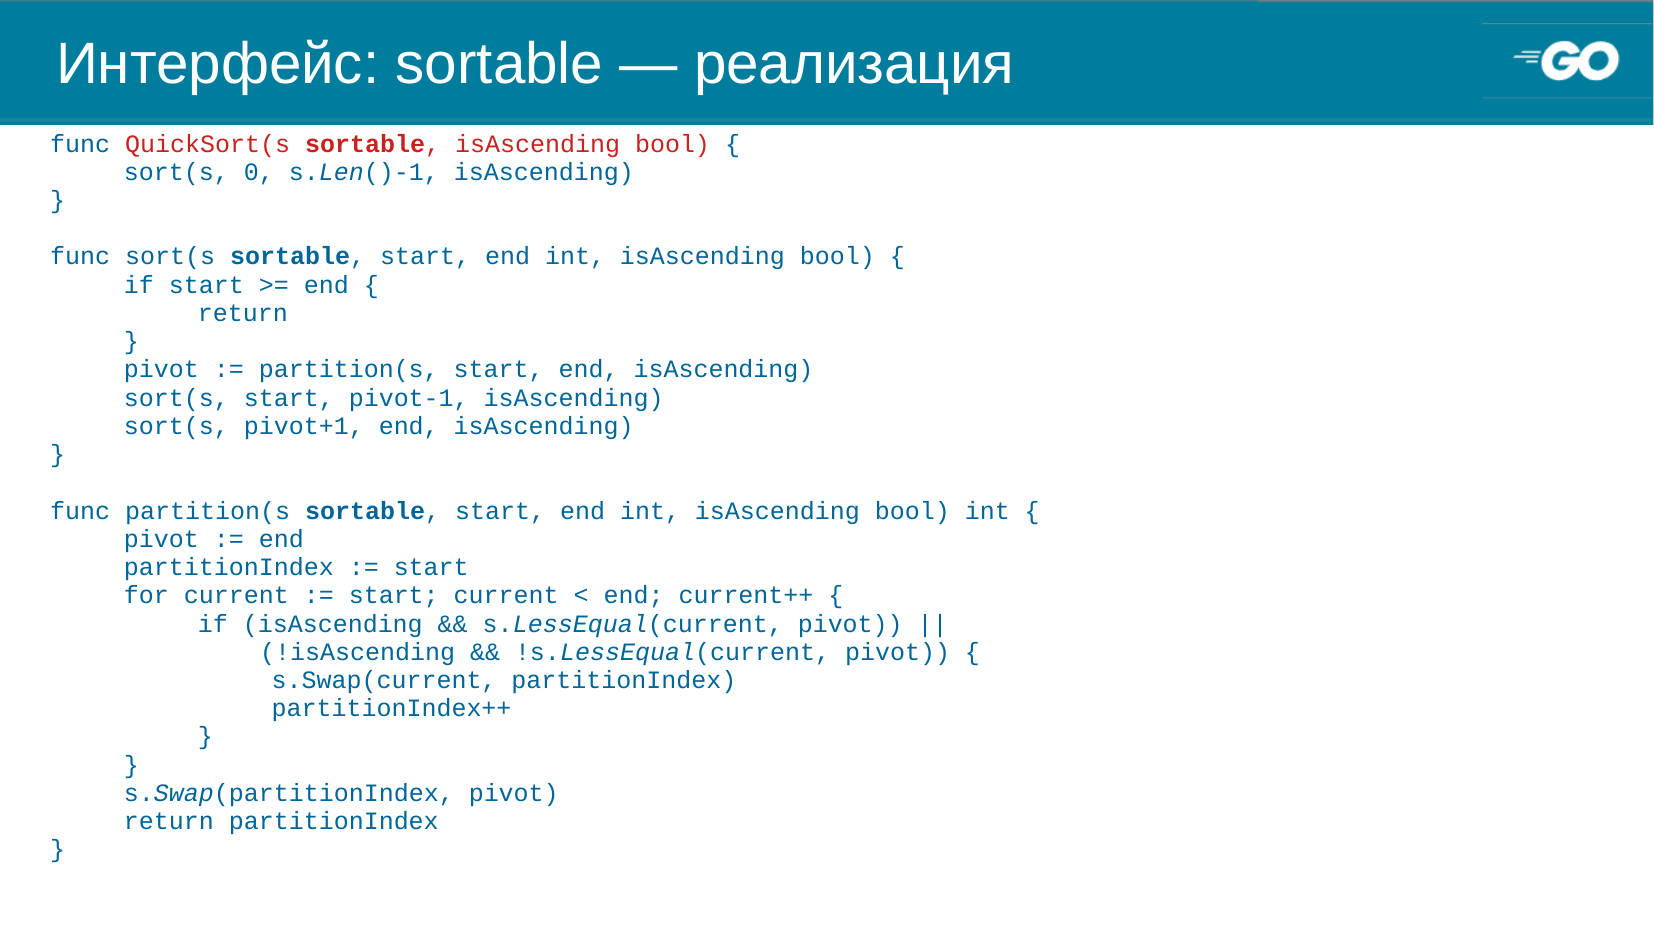

Интерфейс: sortable — реализация
func QuickSort(s sortable, isAscending bool) {
	sort(s, 0, s.Len()-1, isAscending)
}
func sort(s sortable, start, end int, isAscending bool) {
	if start >= end {
		return
	}
	pivot := partition(s, start, end, isAscending)
	sort(s, start, pivot-1, isAscending)
	sort(s, pivot+1, end, isAscending)
}
func partition(s sortable, start, end int, isAscending bool) int {
	pivot := end
	partitionIndex := start
	for current := start; current < end; current++ {
		if (isAscending && s.LessEqual(current, pivot)) ||
 (!isAscending && !s.LessEqual(current, pivot)) {
			s.Swap(current, partitionIndex)
			partitionIndex++
		}
	}
	s.Swap(partitionIndex, pivot)
	return partitionIndex
}